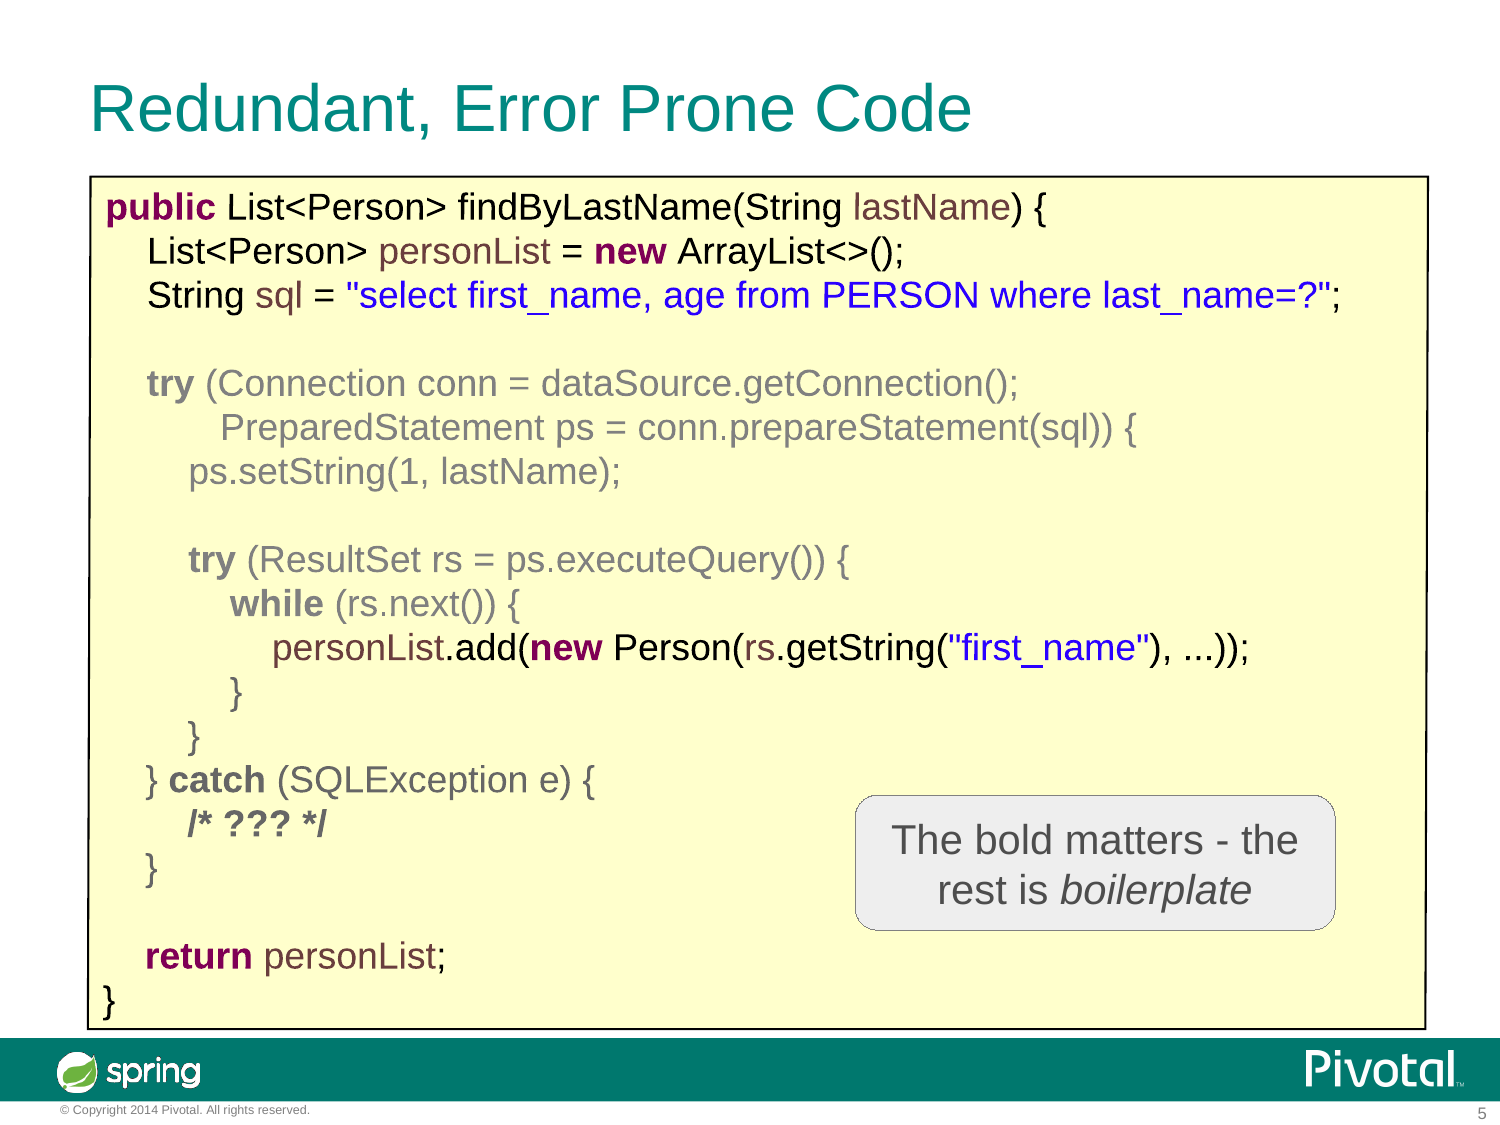

# Redundant, Error Prone Code
public List<Person> findByLastName(String lastName) {
 List<Person> personList = new ArrayList<>();
 String sql = "select first_name, age from PERSON where last_name=?";
 try (Connection conn = dataSource.getConnection();
 PreparedStatement ps = conn.prepareStatement(sql)) {
 ps.setString(1, lastName);
 try (ResultSet rs = ps.executeQuery()) {
 while (rs.next()) {
 personList.add(new Person(rs.getString("first_name"), ...));
 }
 }
 } catch (SQLException e) {
 /* ??? */
 }
 return personList;
}
The bold matters - the rest is boilerplate